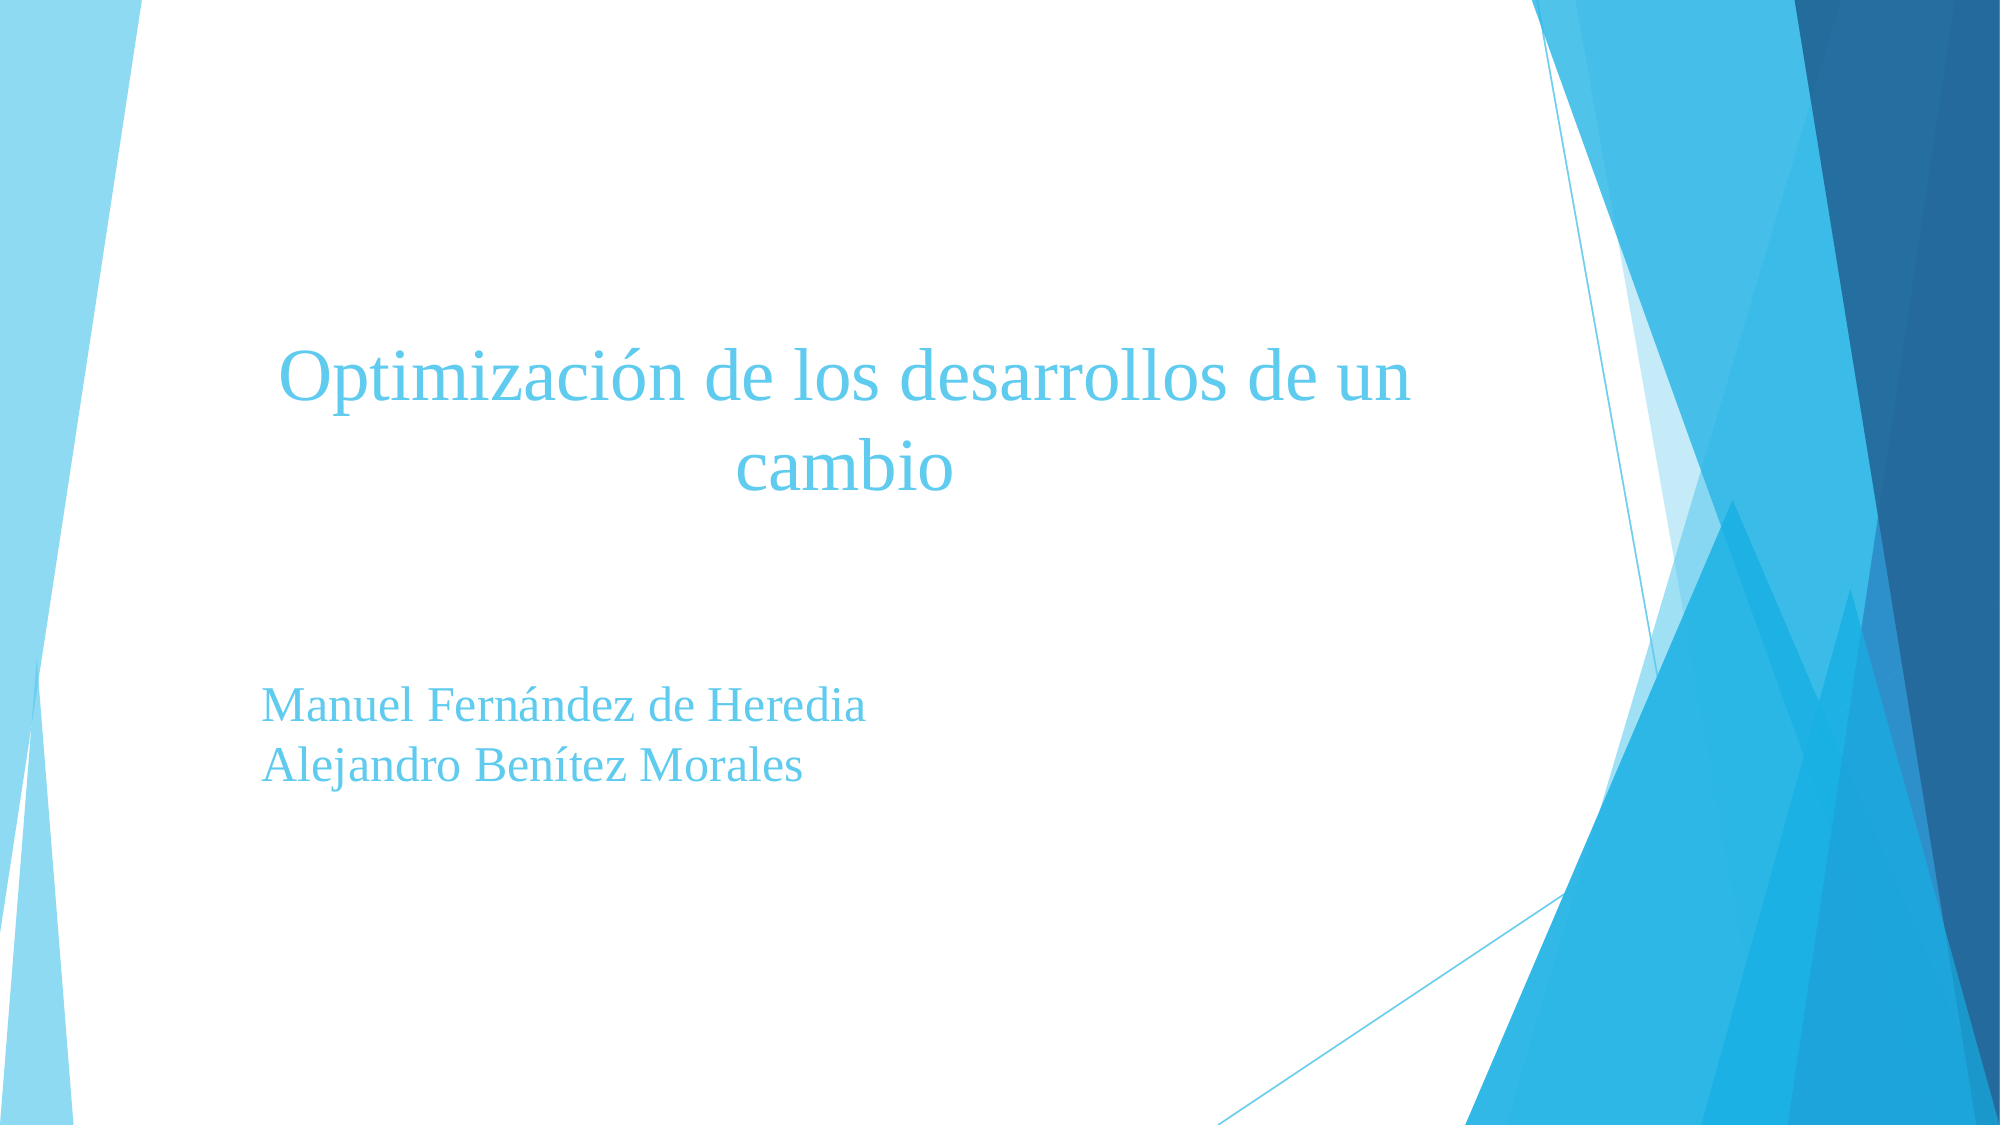

# Optimización de los desarrollos de un cambio
Manuel Fernández de Heredia
Alejandro Benítez Morales